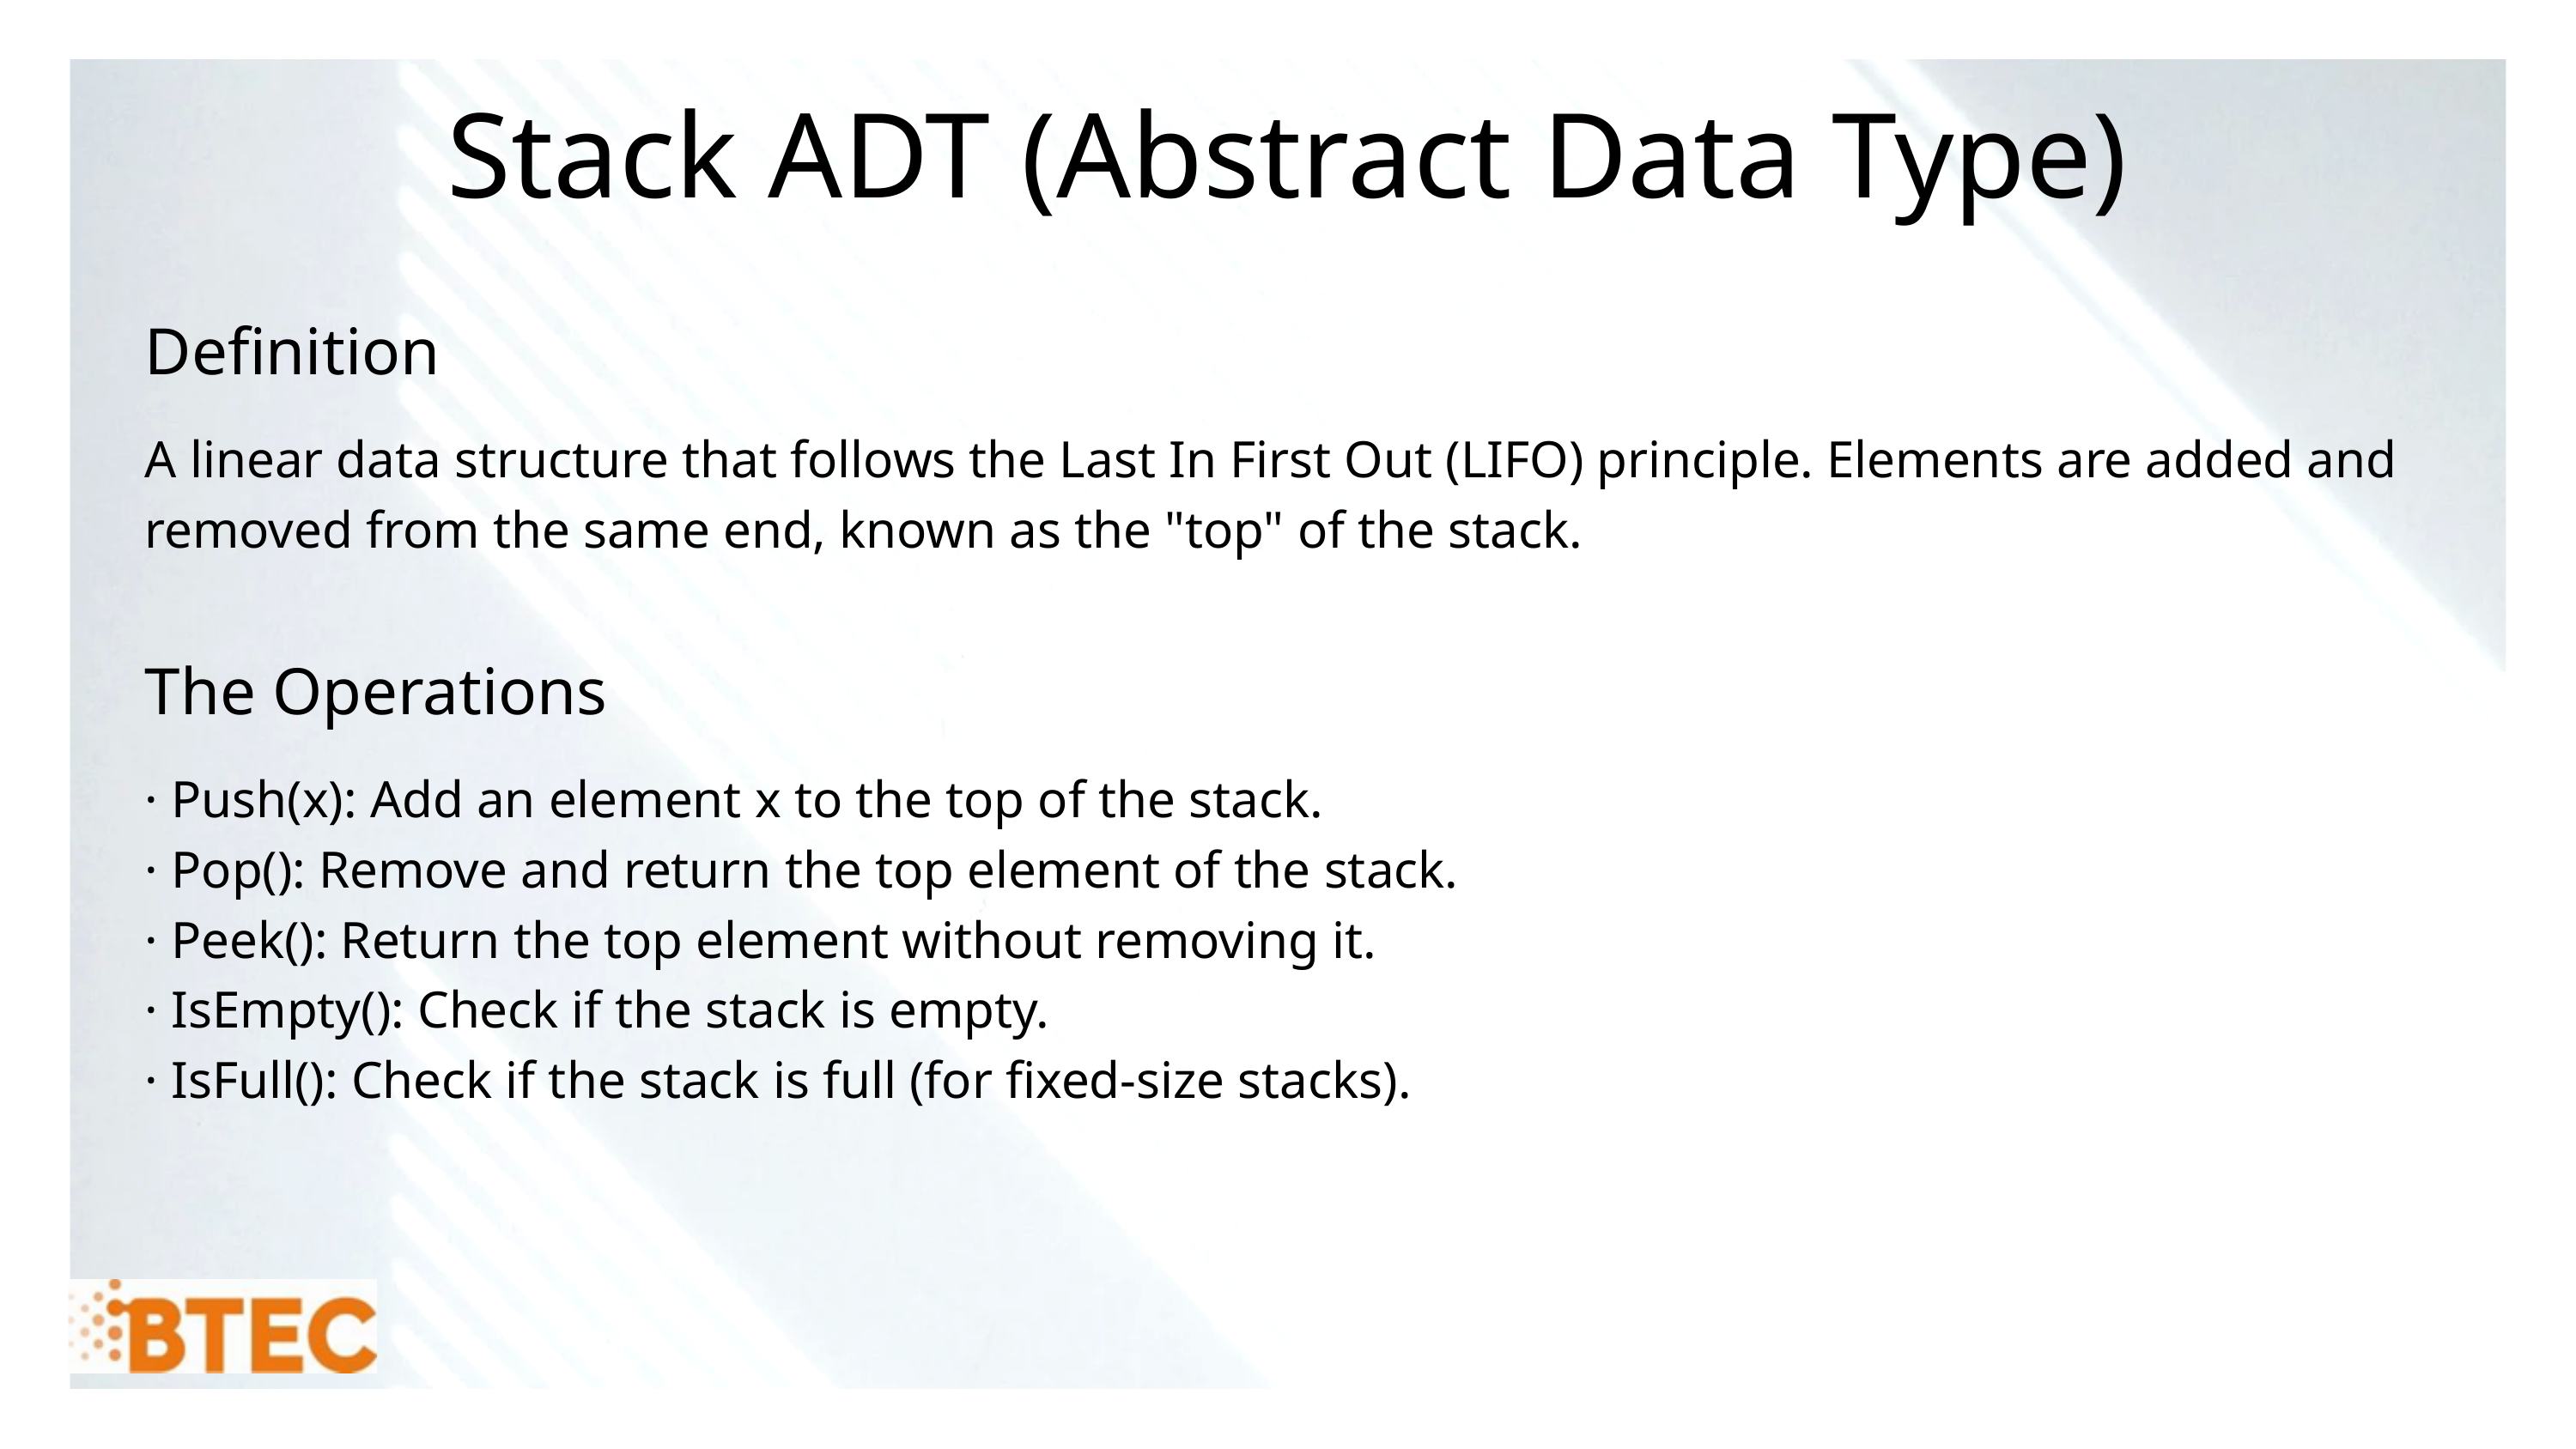

Stack ADT (Abstract Data Type)
Definition
A linear data structure that follows the Last In First Out (LIFO) principle. Elements are added and removed from the same end, known as the "top" of the stack.
The Operations
· Push(x): Add an element x to the top of the stack.
· Pop(): Remove and return the top element of the stack.
· Peek(): Return the top element without removing it.
· IsEmpty(): Check if the stack is empty.
· IsFull(): Check if the stack is full (for fixed-size stacks).